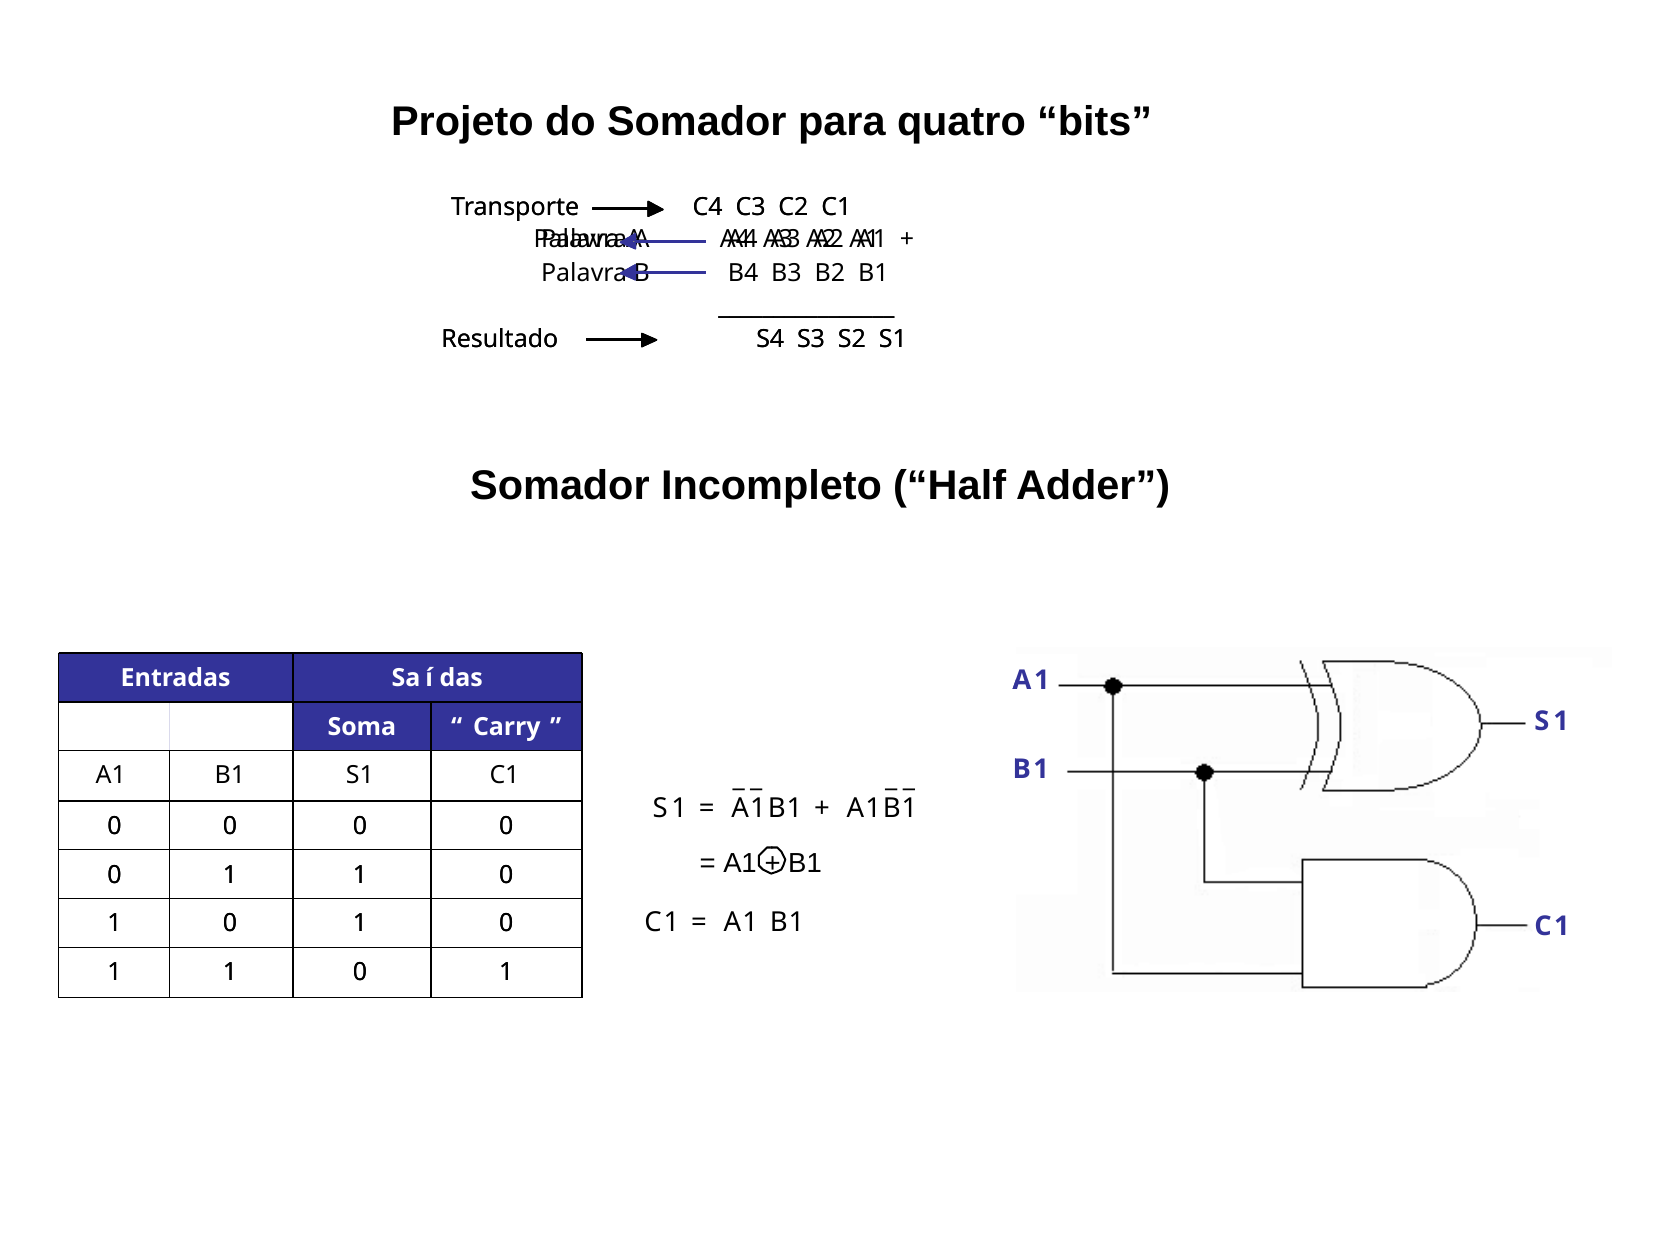

Projeto do Somador para quatro “bits”
Transporte
Transporte
C4 C3 C2 C1
C4 C3 C2 C1
Palavra A A4 A3 A2 A1
Palavra A A4 A3 A2 A1 +
Palavra B B4 B3 B2 B1
________________
________________
Resultado
Resultado
S4 S3 S2 S1
S4 S3 S2 S1
Somador Incompleto (“Half Adder”)
Entradas
Entradas
Sa
Sa
í
í
das
das
Soma
Soma
“
“
Carry
Carry
”
”
A1
A1
B1
B1
S1
S1
C1
C1
0
0
0
0
0
0
0
0
0
0
1
1
1
1
0
0
1
1
0
0
1
1
0
0
1
1
1
1
0
0
1
1